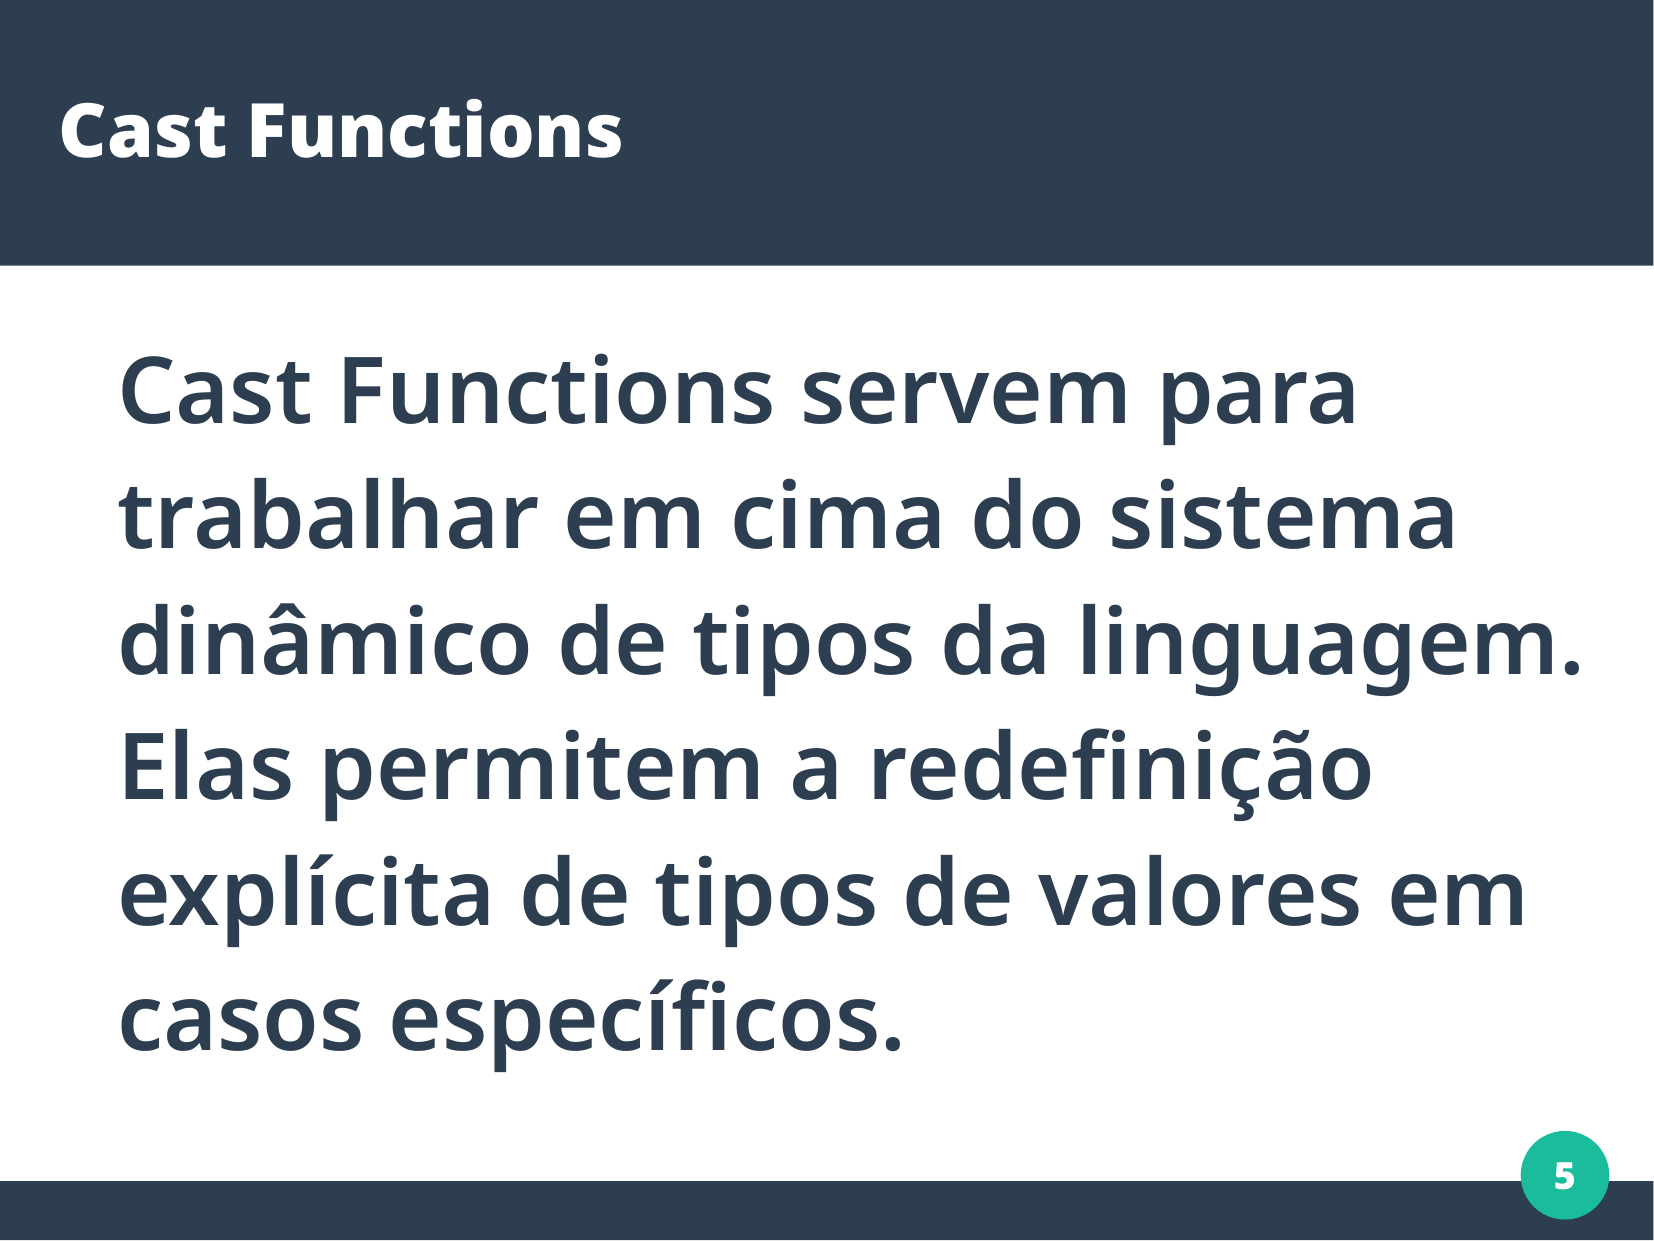

# Cast Functions
Cast Functions servem para trabalhar em cima do sistema dinâmico de tipos da linguagem. Elas permitem a redefinição explícita de tipos de valores em casos específicos.
5